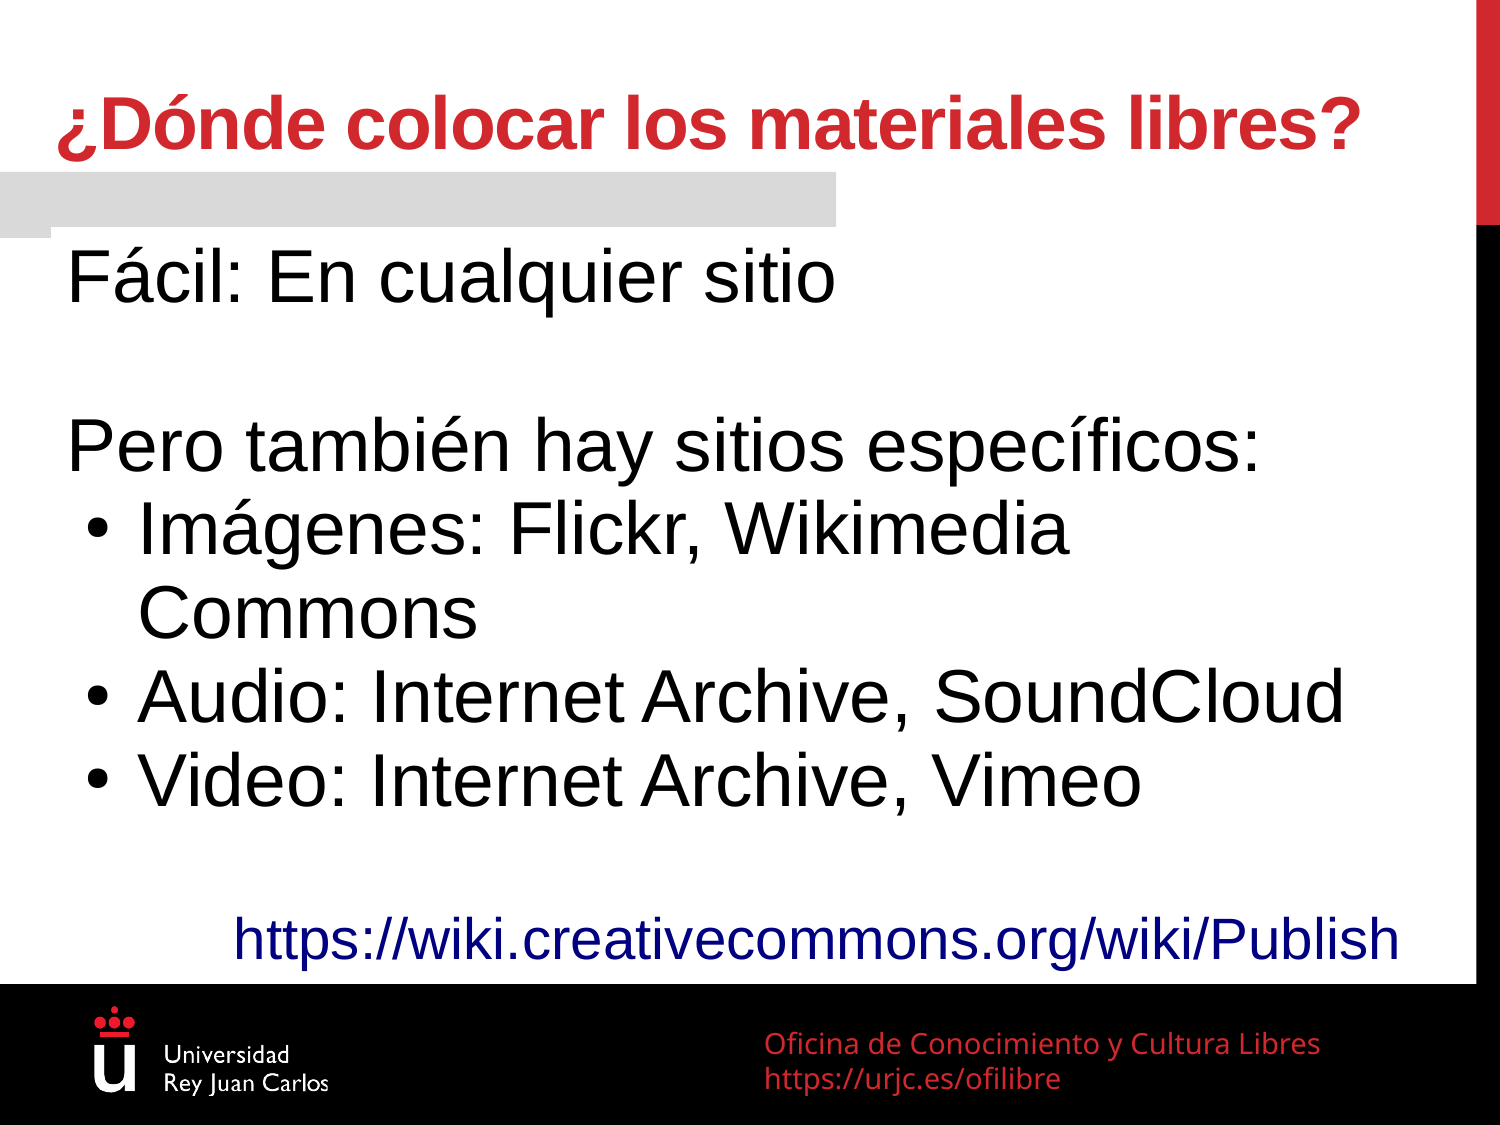

¿Dónde colocar los materiales libres?
#
Fácil: En cualquier sitio
Pero también hay sitios específicos:
Imágenes: Flickr, Wikimedia Commons
Audio: Internet Archive, SoundCloud
Video: Internet Archive, Vimeo
https://wiki.creativecommons.org/wiki/Publish
Oficina de Conocimiento y Cultura Libres
https://urjc.es/ofilibre